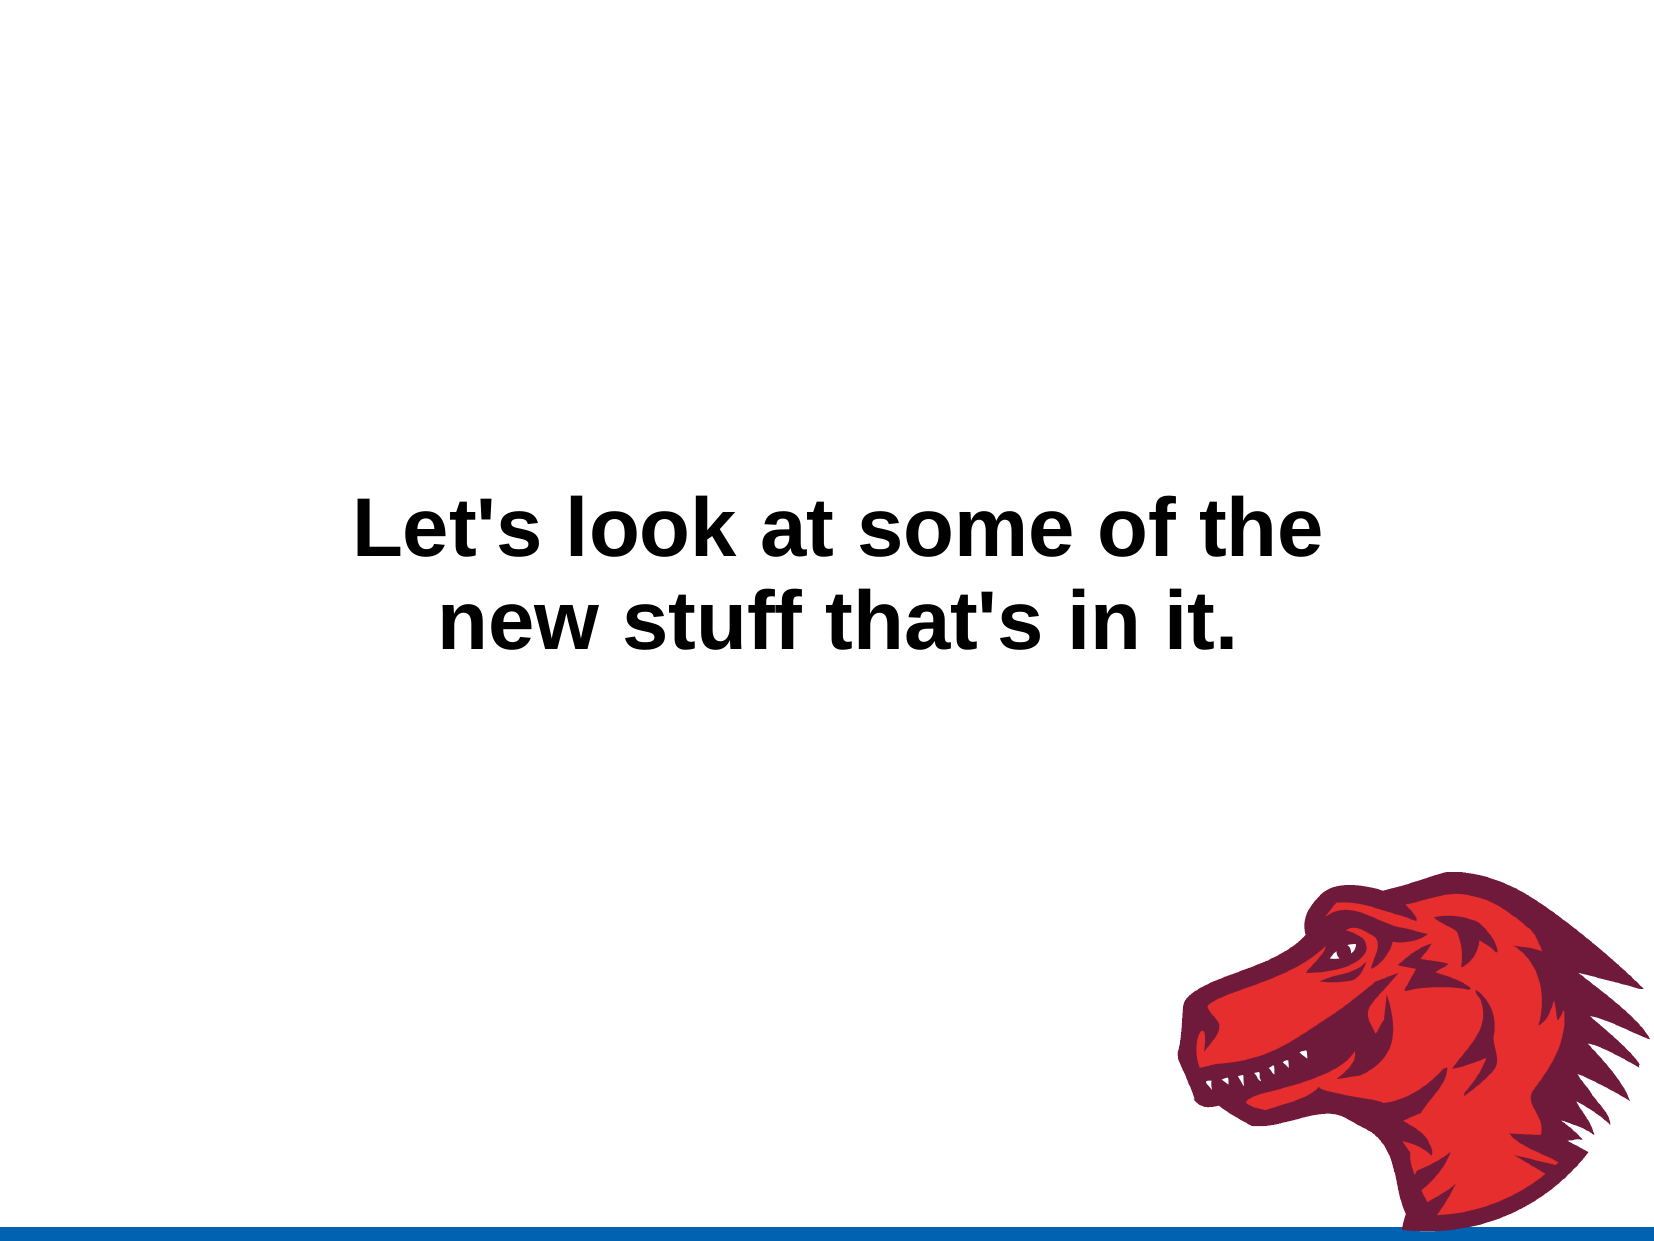

Let's look at some of the
new stuff that's in it.